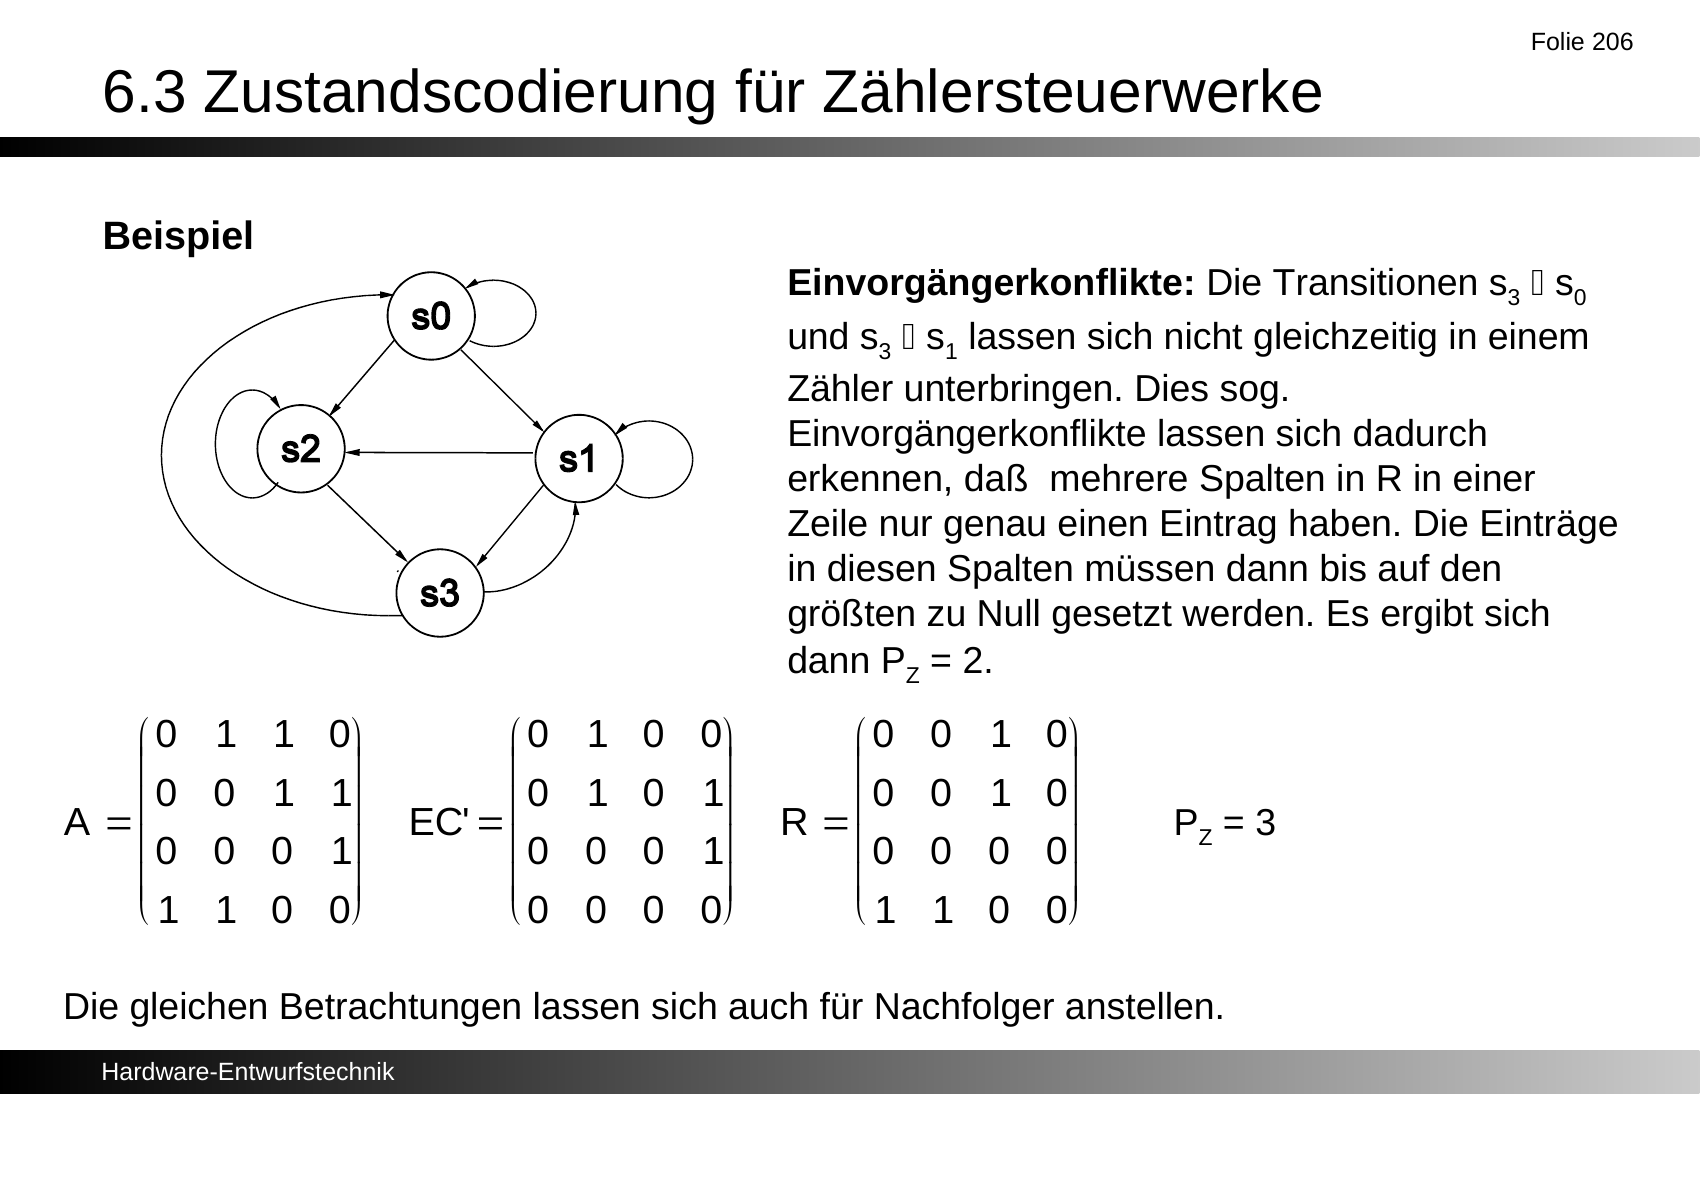

# 6.3 Zustandscodierung für Zählersteuerwerke
Beispiel
Einvorgängerkonflikte: Die Transitionen s3  s0 und s3  s1 lassen sich nicht gleichzeitig in einem Zähler unterbringen. Dies sog. Einvorgängerkonflikte lassen sich dadurch erkennen, daß mehrere Spalten in R in einer Zeile nur genau einen Eintrag haben. Die Einträge in diesen Spalten müssen dann bis auf den größten zu Null gesetzt werden. Es ergibt sich dann PZ = 2.
PZ = 3
Die gleichen Betrachtungen lassen sich auch für Nachfolger anstellen.